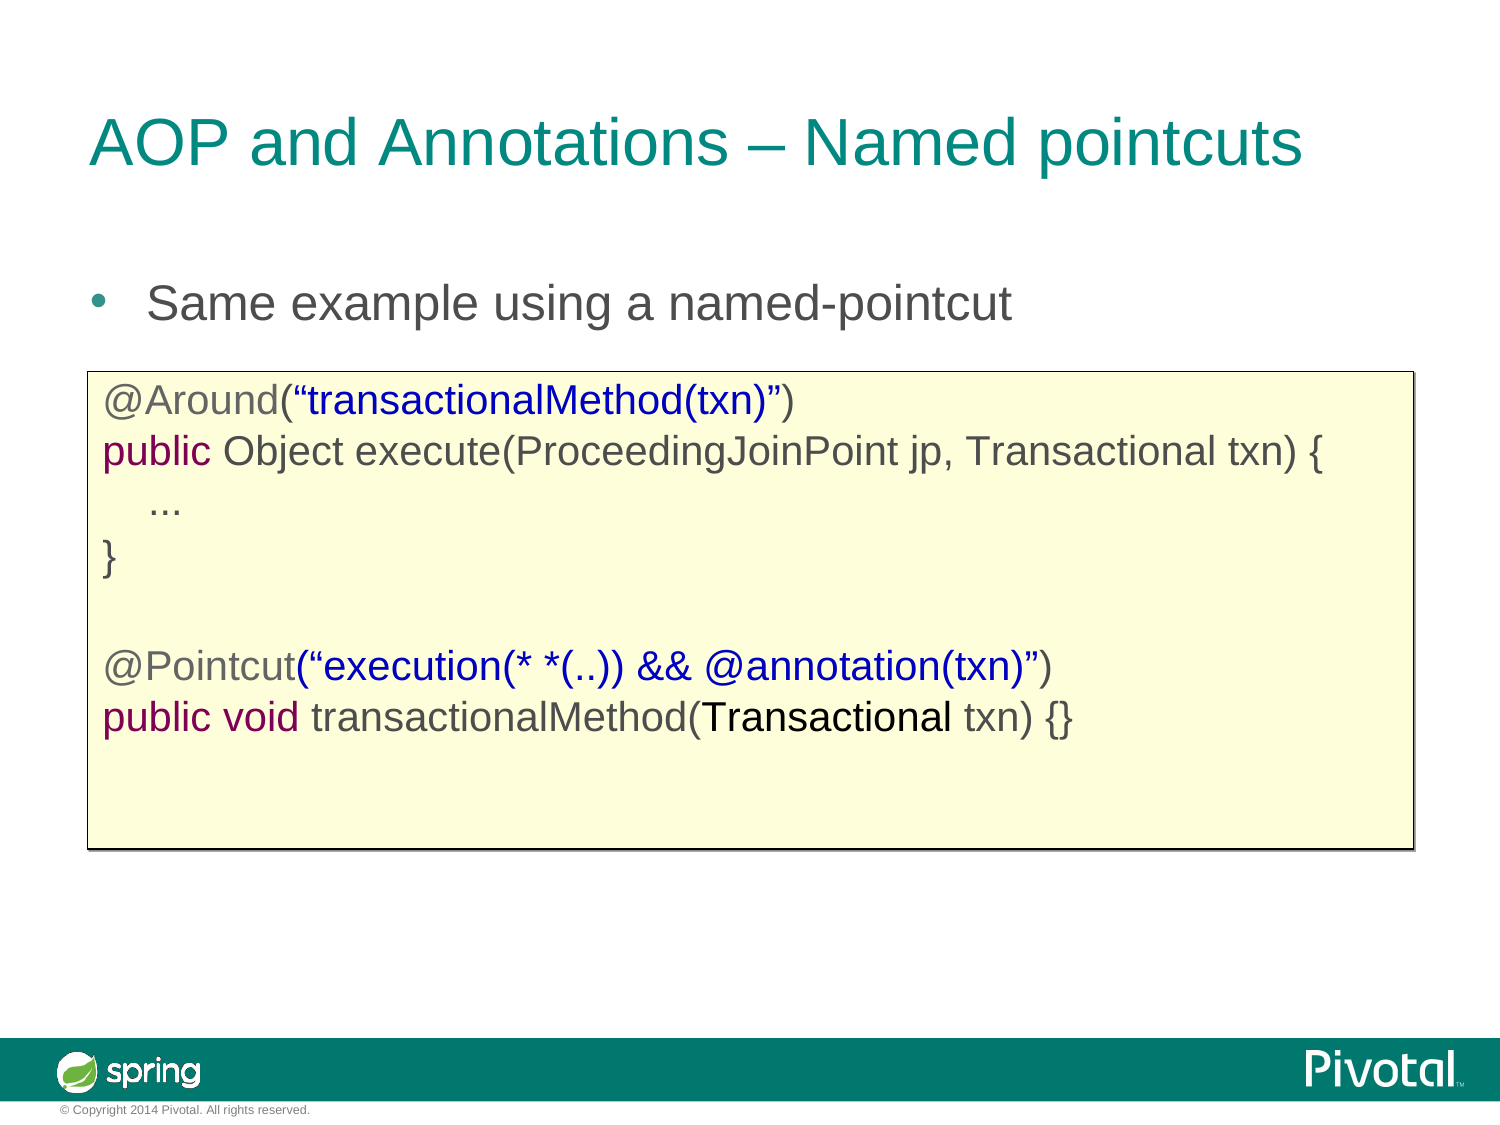

# AOP and Annotations – Named pointcuts
Same example using a named-pointcut
@Around(“transactionalMethod(txn)”)
public Object execute(ProceedingJoinPoint jp, Transactional txn) {
 ...
}
@Pointcut(“execution(* *(..)) && @annotation(txn)”)
public void transactionalMethod(Transactional txn) {}